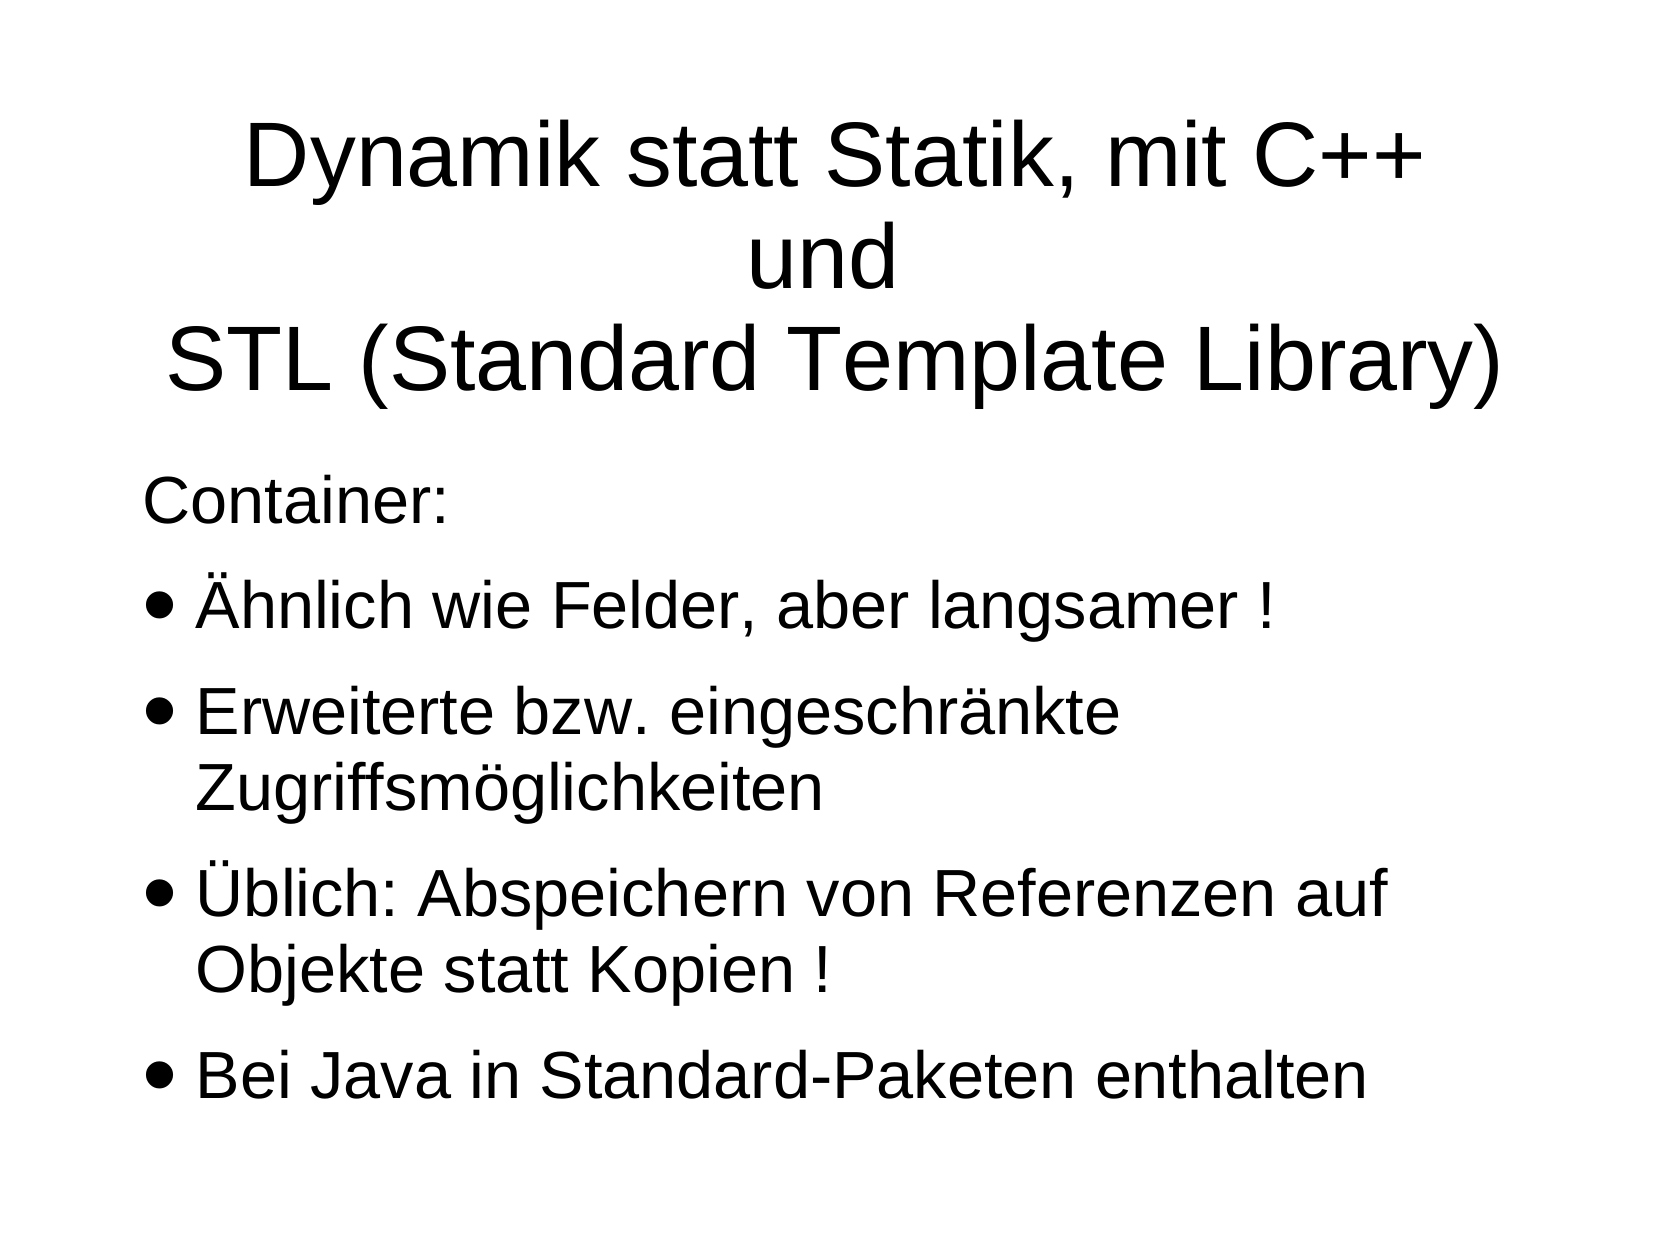

# Dynamik statt Statik, mit C++ und STL (Standard Template Library)
Container:
Ähnlich wie Felder, aber langsamer !
Erweiterte bzw. eingeschränkte Zugriffsmöglichkeiten
Üblich: Abspeichern von Referenzen auf Objekte statt Kopien !
Bei Java in Standard-Paketen enthalten